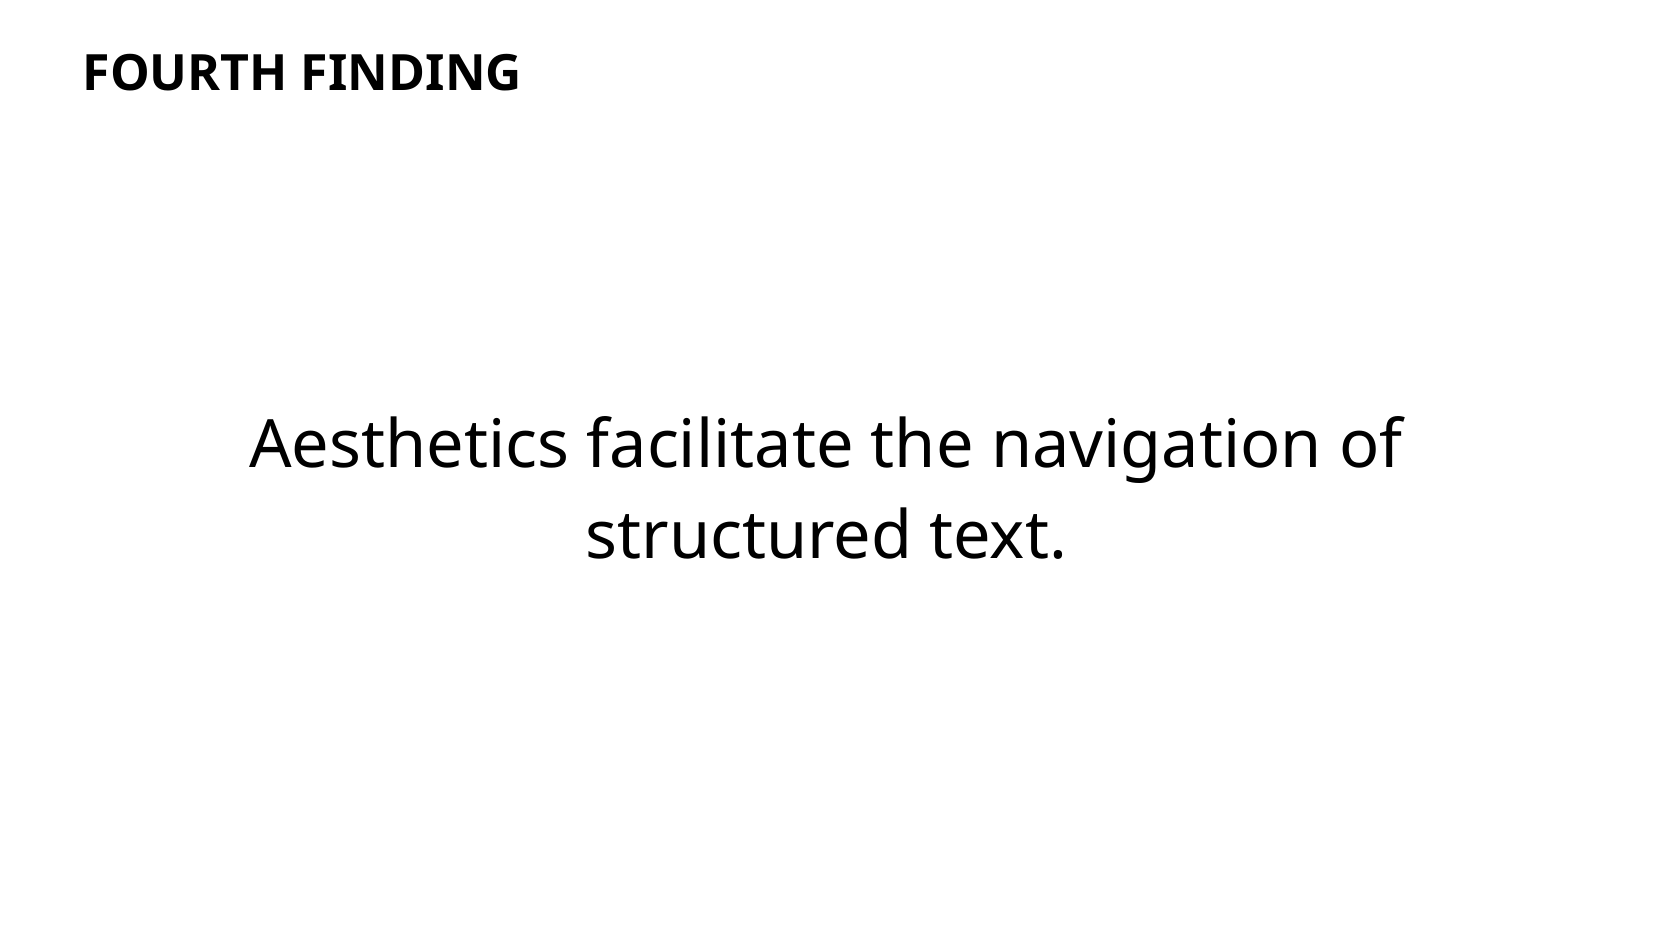

# FOURTH FINDING
Aesthetics facilitate the navigation of structured text.